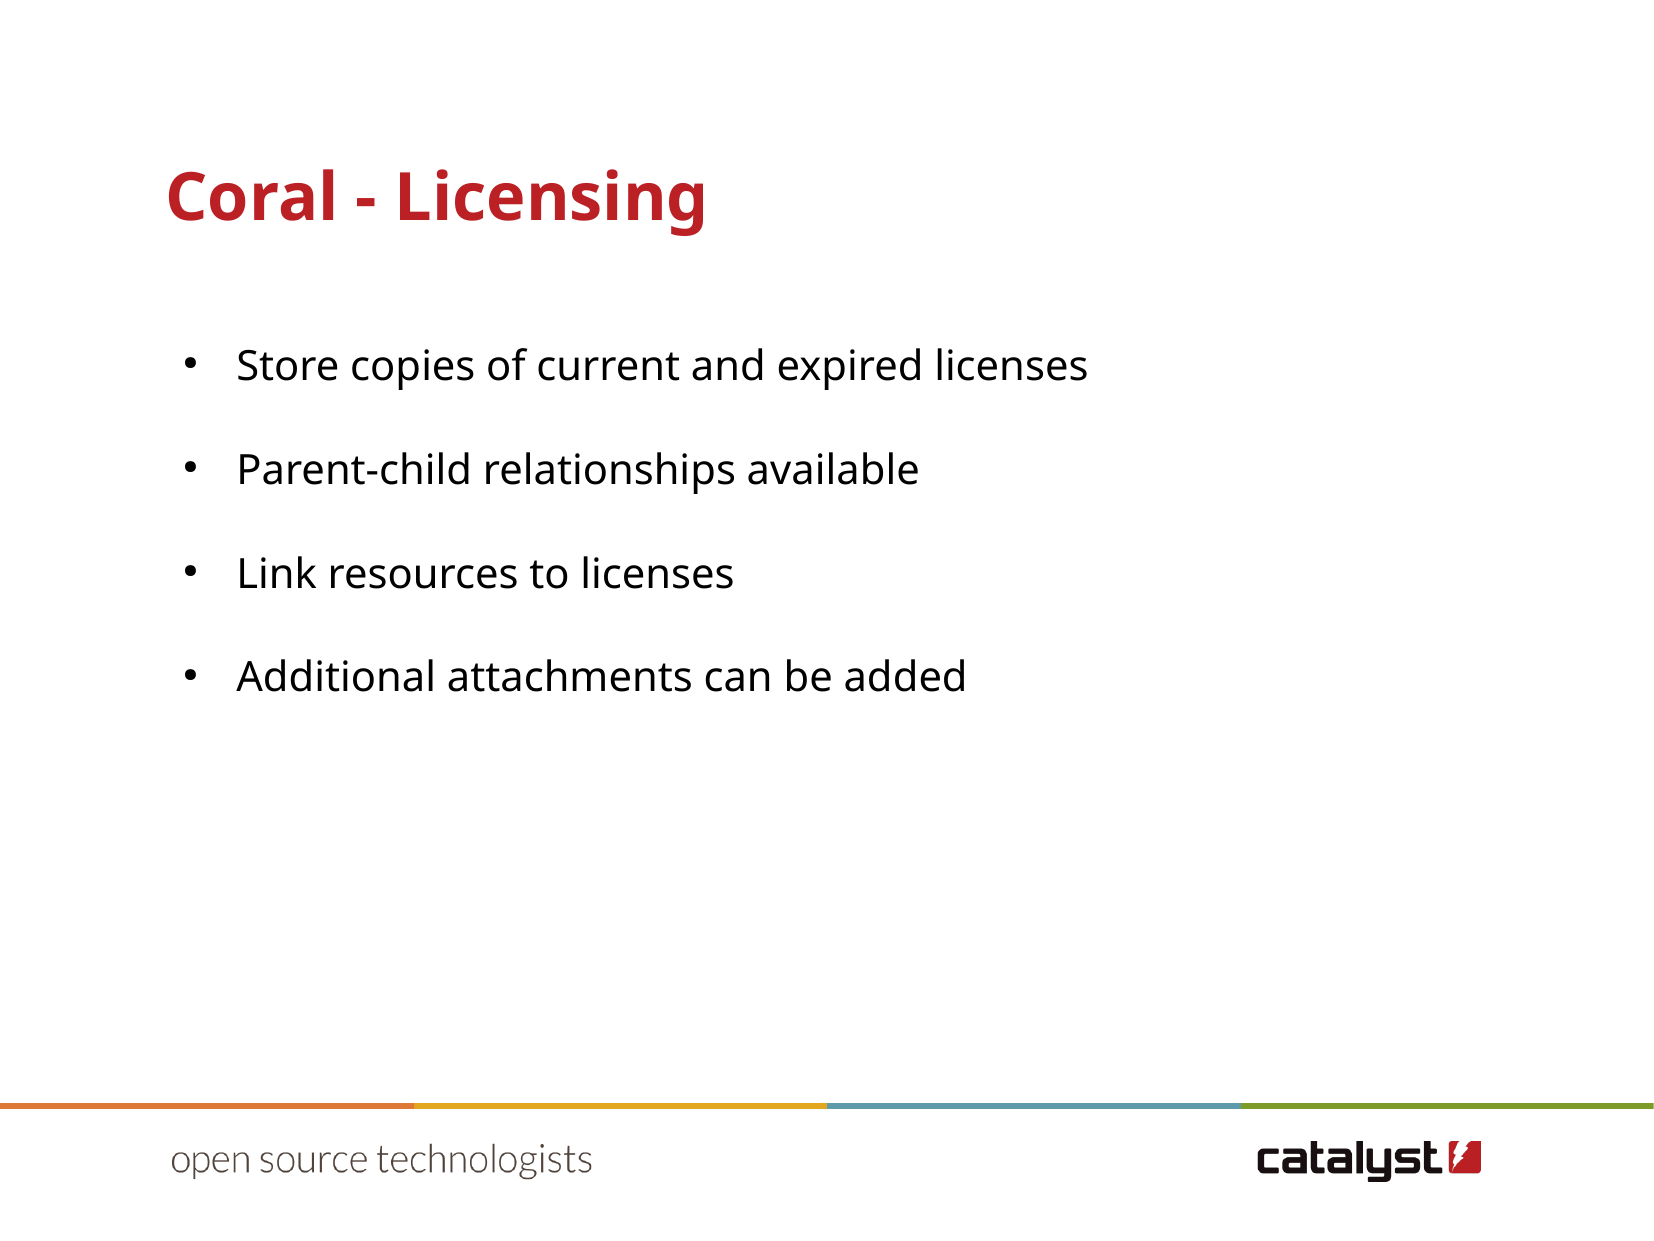

# Coral - Licensing
Store copies of current and expired licenses
Parent-child relationships available
Link resources to licenses
Additional attachments can be added